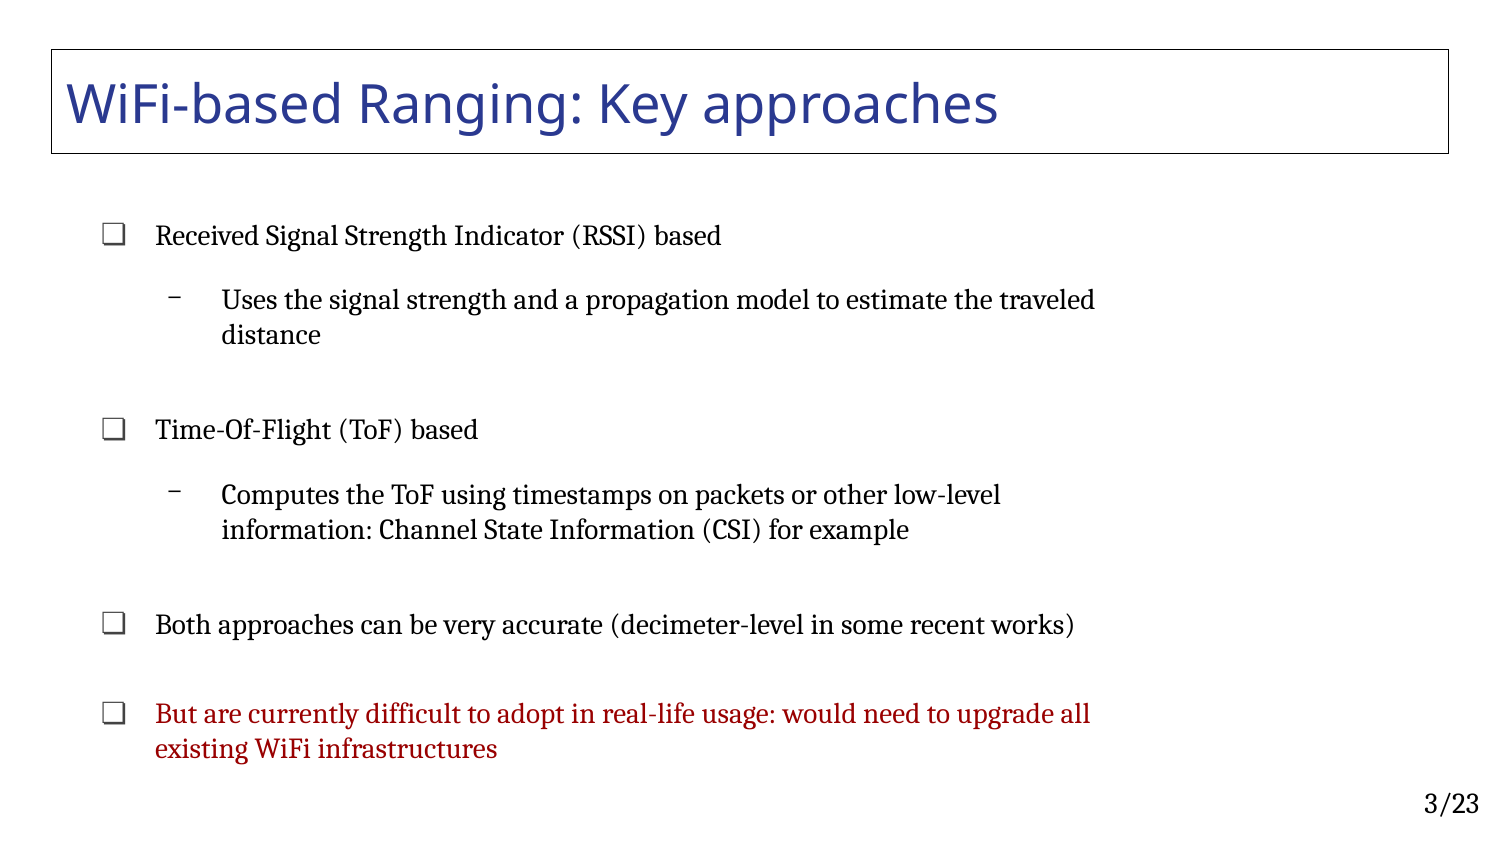

# WiFi-based Ranging: Key approaches
Received Signal Strength Indicator (RSSI) based
Uses the signal strength and a propagation model to estimate the traveled distance
Time-Of-Flight (ToF) based
Computes the ToF using timestamps on packets or other low-level information: Channel State Information (CSI) for example
Both approaches can be very accurate (decimeter-level in some recent works)
But are currently difficult to adopt in real-life usage: would need to upgrade all existing WiFi infrastructures
Company